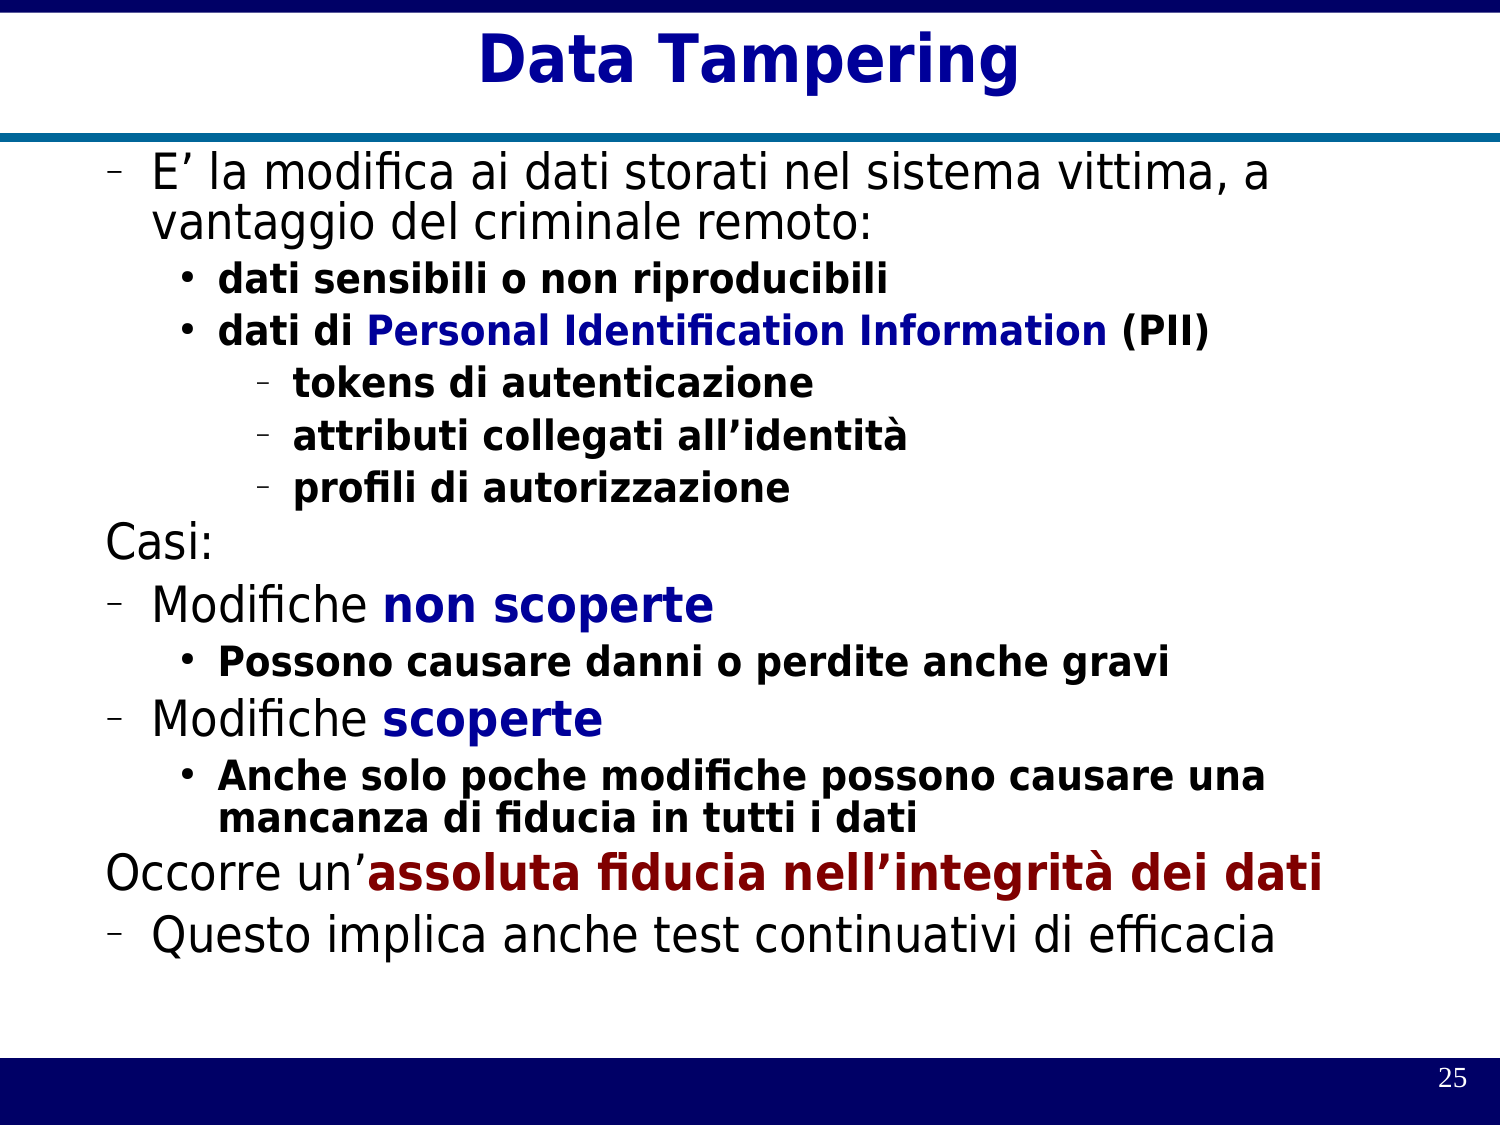

# Data Tampering
E’ la modifica ai dati storati nel sistema vittima, a vantaggio del criminale remoto:
dati sensibili o non riproducibili
dati di Personal Identification Information (PII)
tokens di autenticazione
attributi collegati all’identità
profili di autorizzazione
Casi:
Modifiche non scoperte
Possono causare danni o perdite anche gravi
Modifiche scoperte
Anche solo poche modifiche possono causare una mancanza di fiducia in tutti i dati
Occorre un’assoluta fiducia nell’integrità dei dati
Questo implica anche test continuativi di efficacia